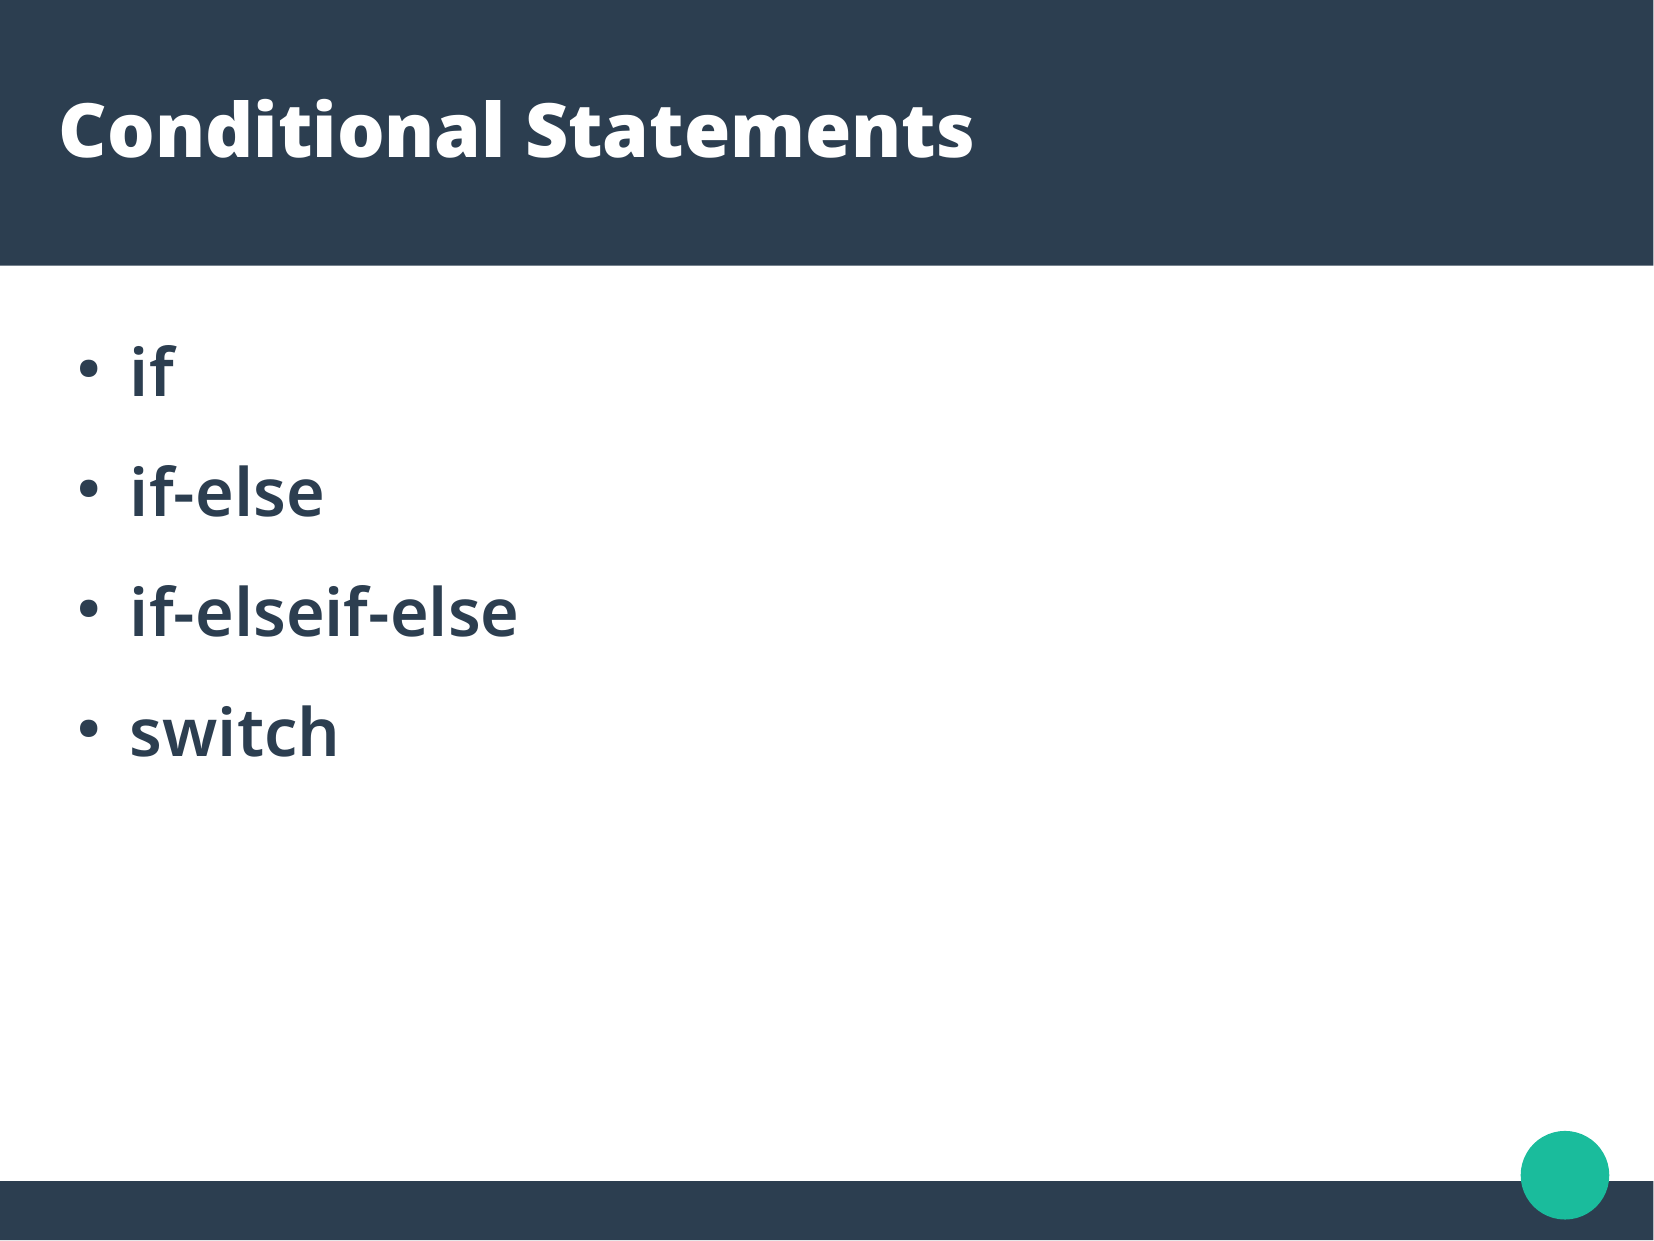

# Conditional Statements
if
if-else
if-elseif-else
switch